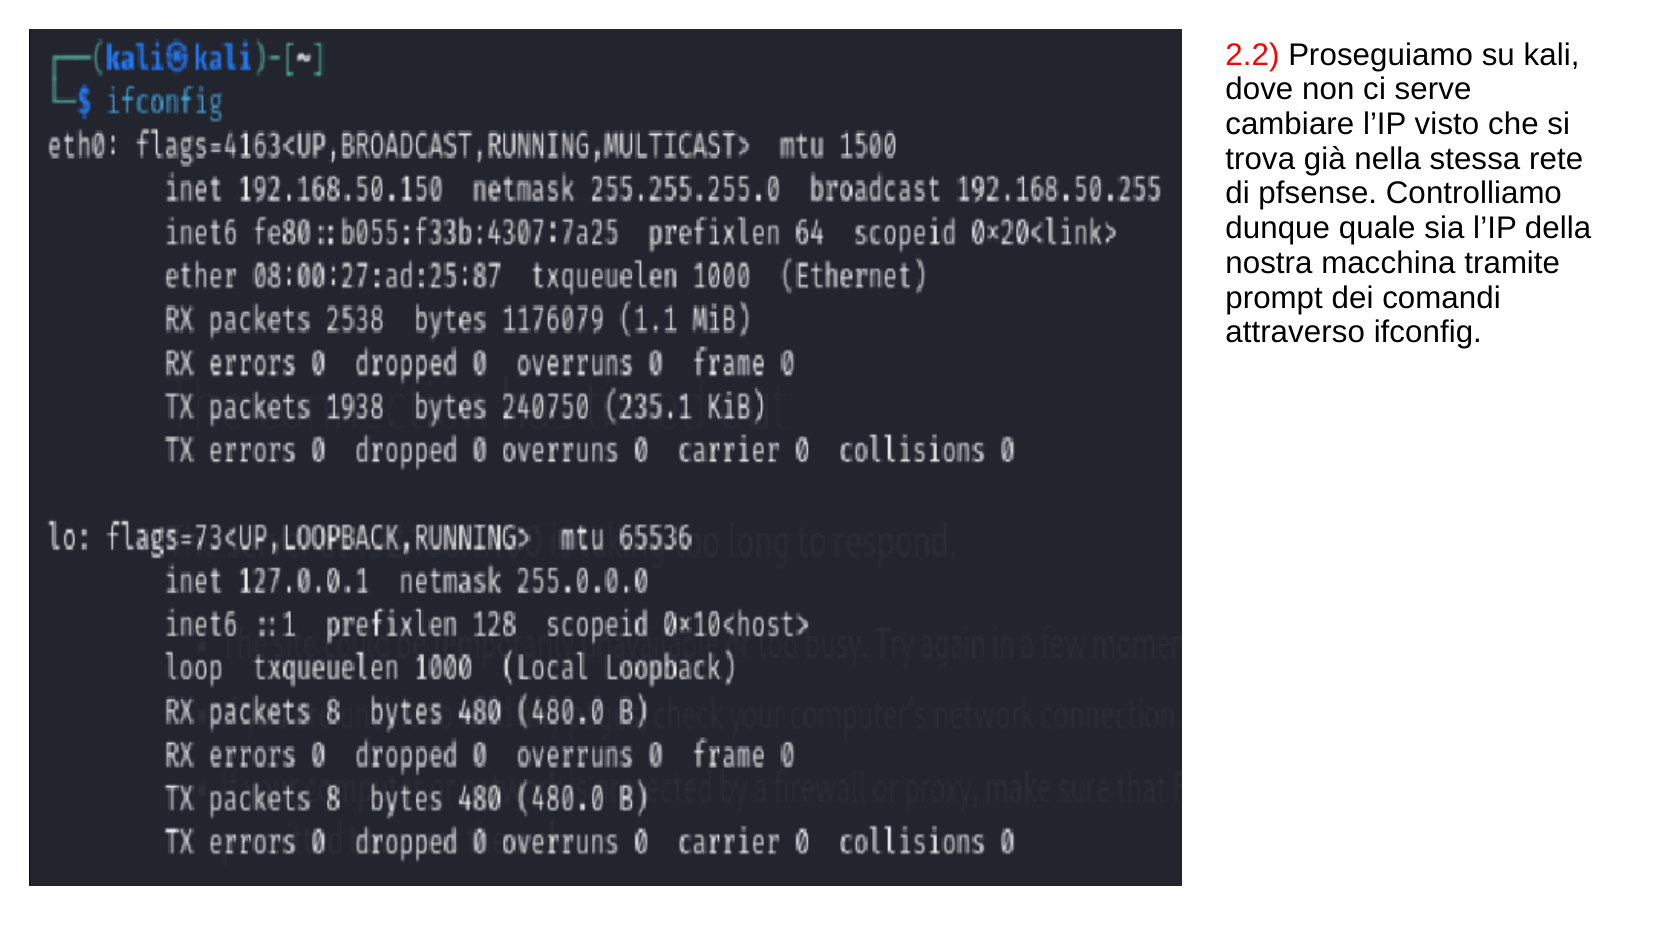

2.2) Proseguiamo su kali, dove non ci serve cambiare l’IP visto che si trova già nella stessa rete di pfsense. Controlliamo dunque quale sia l’IP della nostra macchina tramite prompt dei comandi attraverso ifconfig.